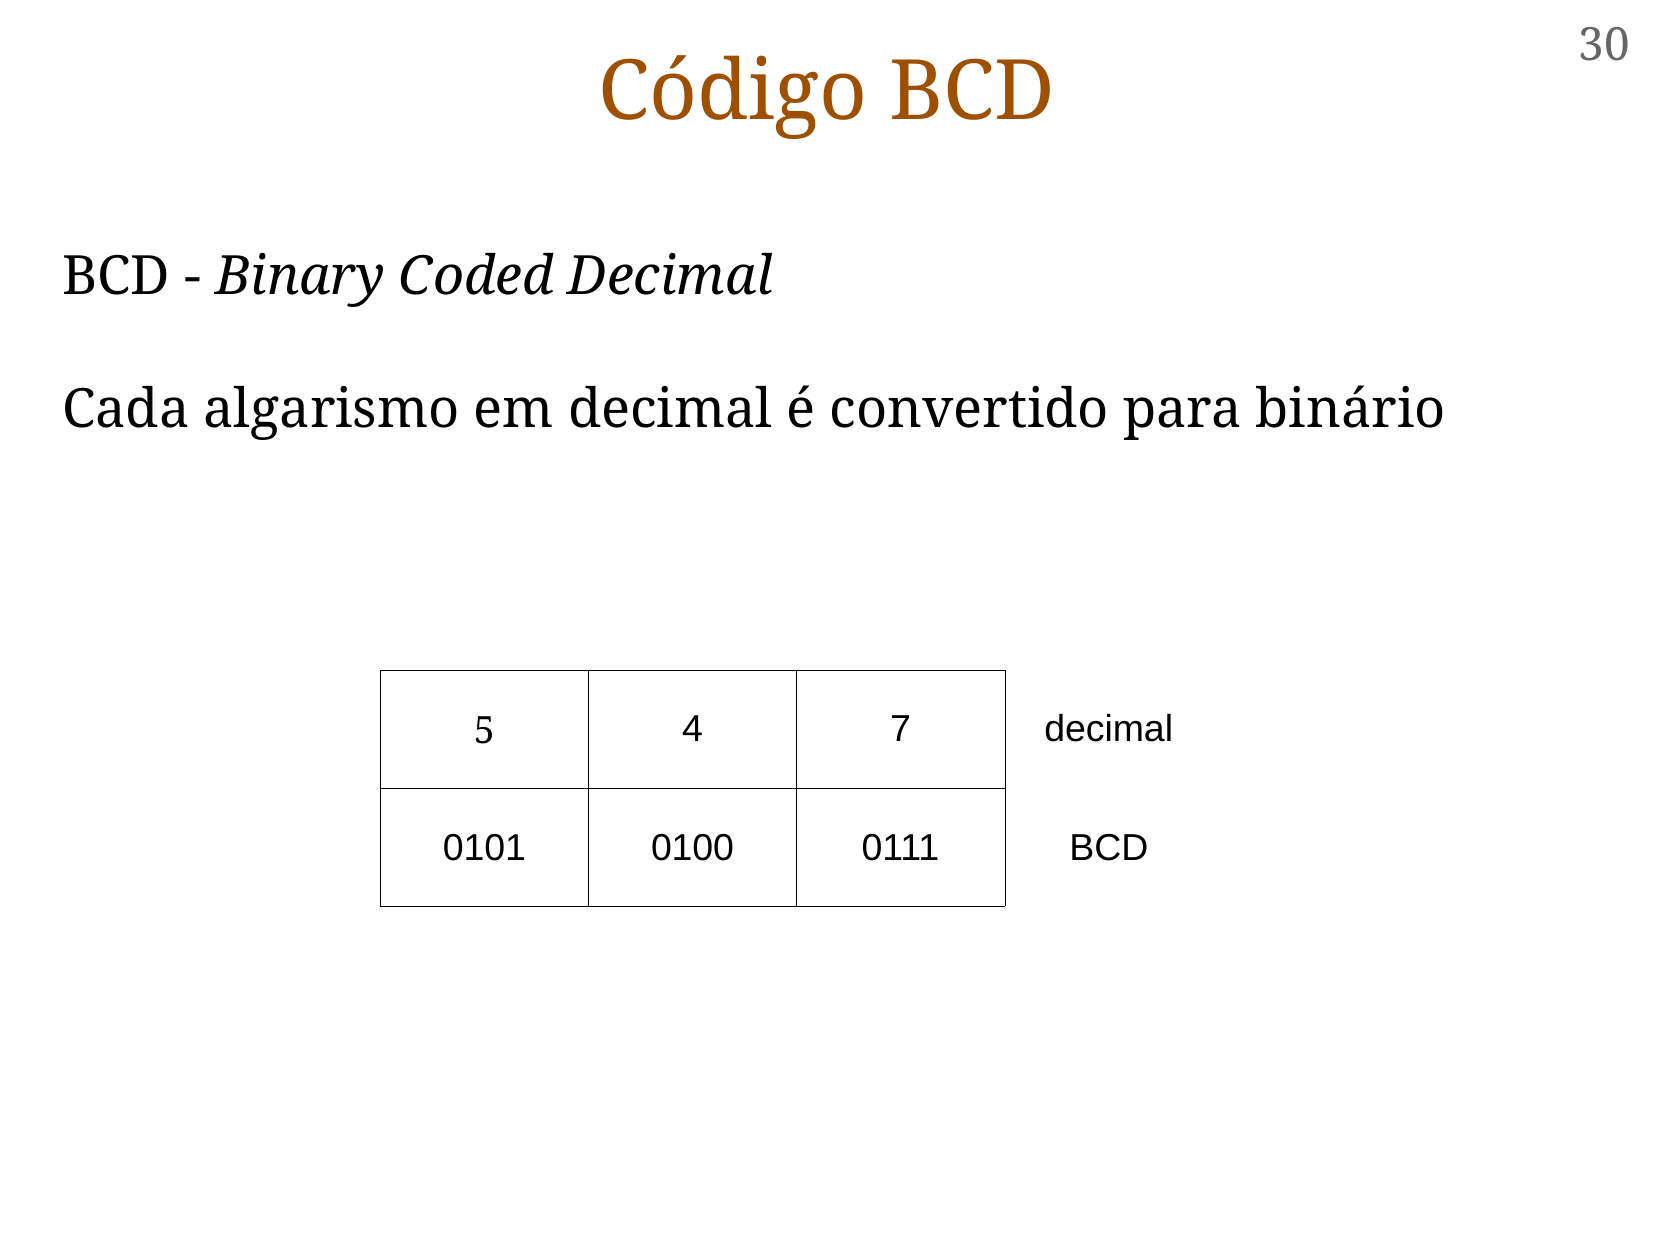

30
# Código BCD
BCD - Binary Coded Decimal
Cada algarismo em decimal é convertido para binário
| 5 | 4 | 7 | decimal |
| --- | --- | --- | --- |
| 0101 | 0100 | 0111 | BCD |